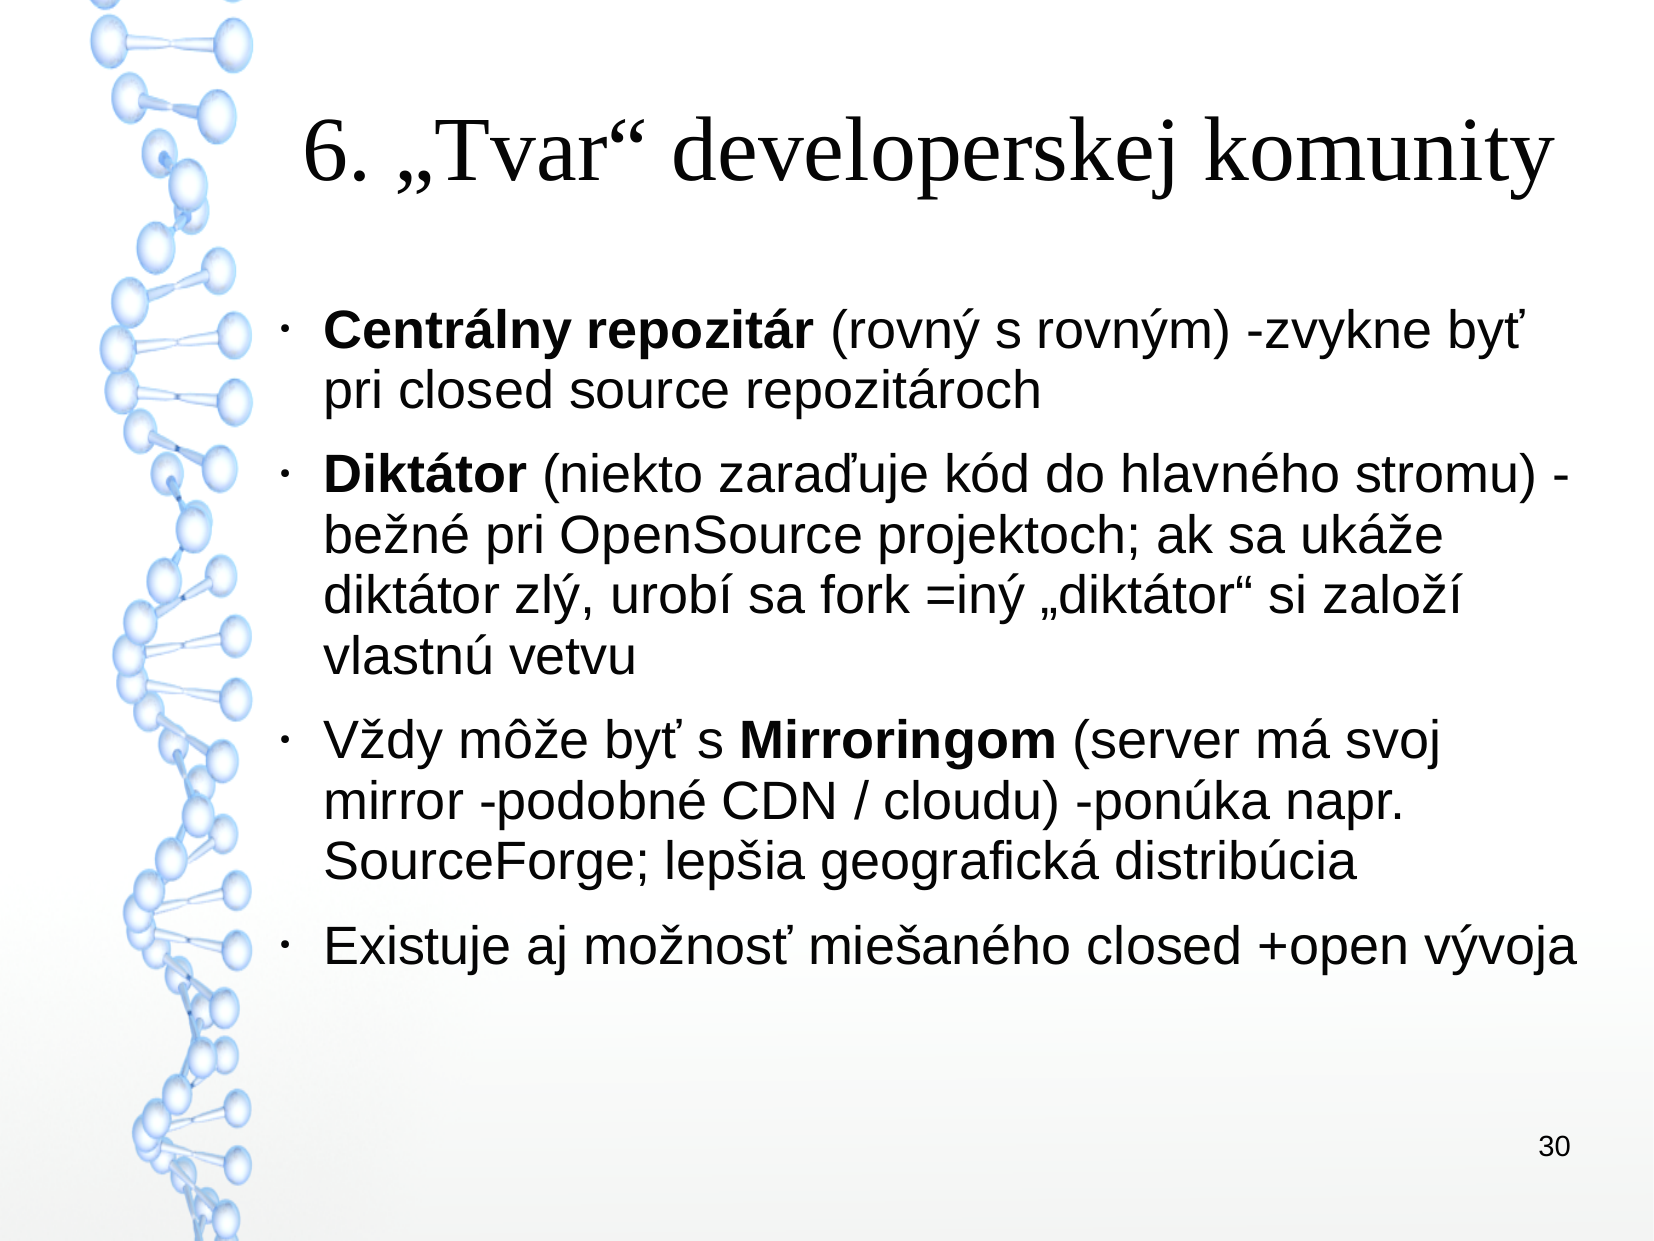

# 6. „Tvar“ developerskej komunity
Centrálny repozitár (rovný s rovným) -zvykne byť pri closed source repozitároch
Diktátor (niekto zaraďuje kód do hlavného stromu) -bežné pri OpenSource projektoch; ak sa ukáže diktátor zlý, urobí sa fork =iný „diktátor“ si založí vlastnú vetvu
Vždy môže byť s Mirroringom (server má svoj mirror -podobné CDN / cloudu) -ponúka napr. SourceForge; lepšia geografická distribúcia
Existuje aj možnosť miešaného closed +open vývoja
30